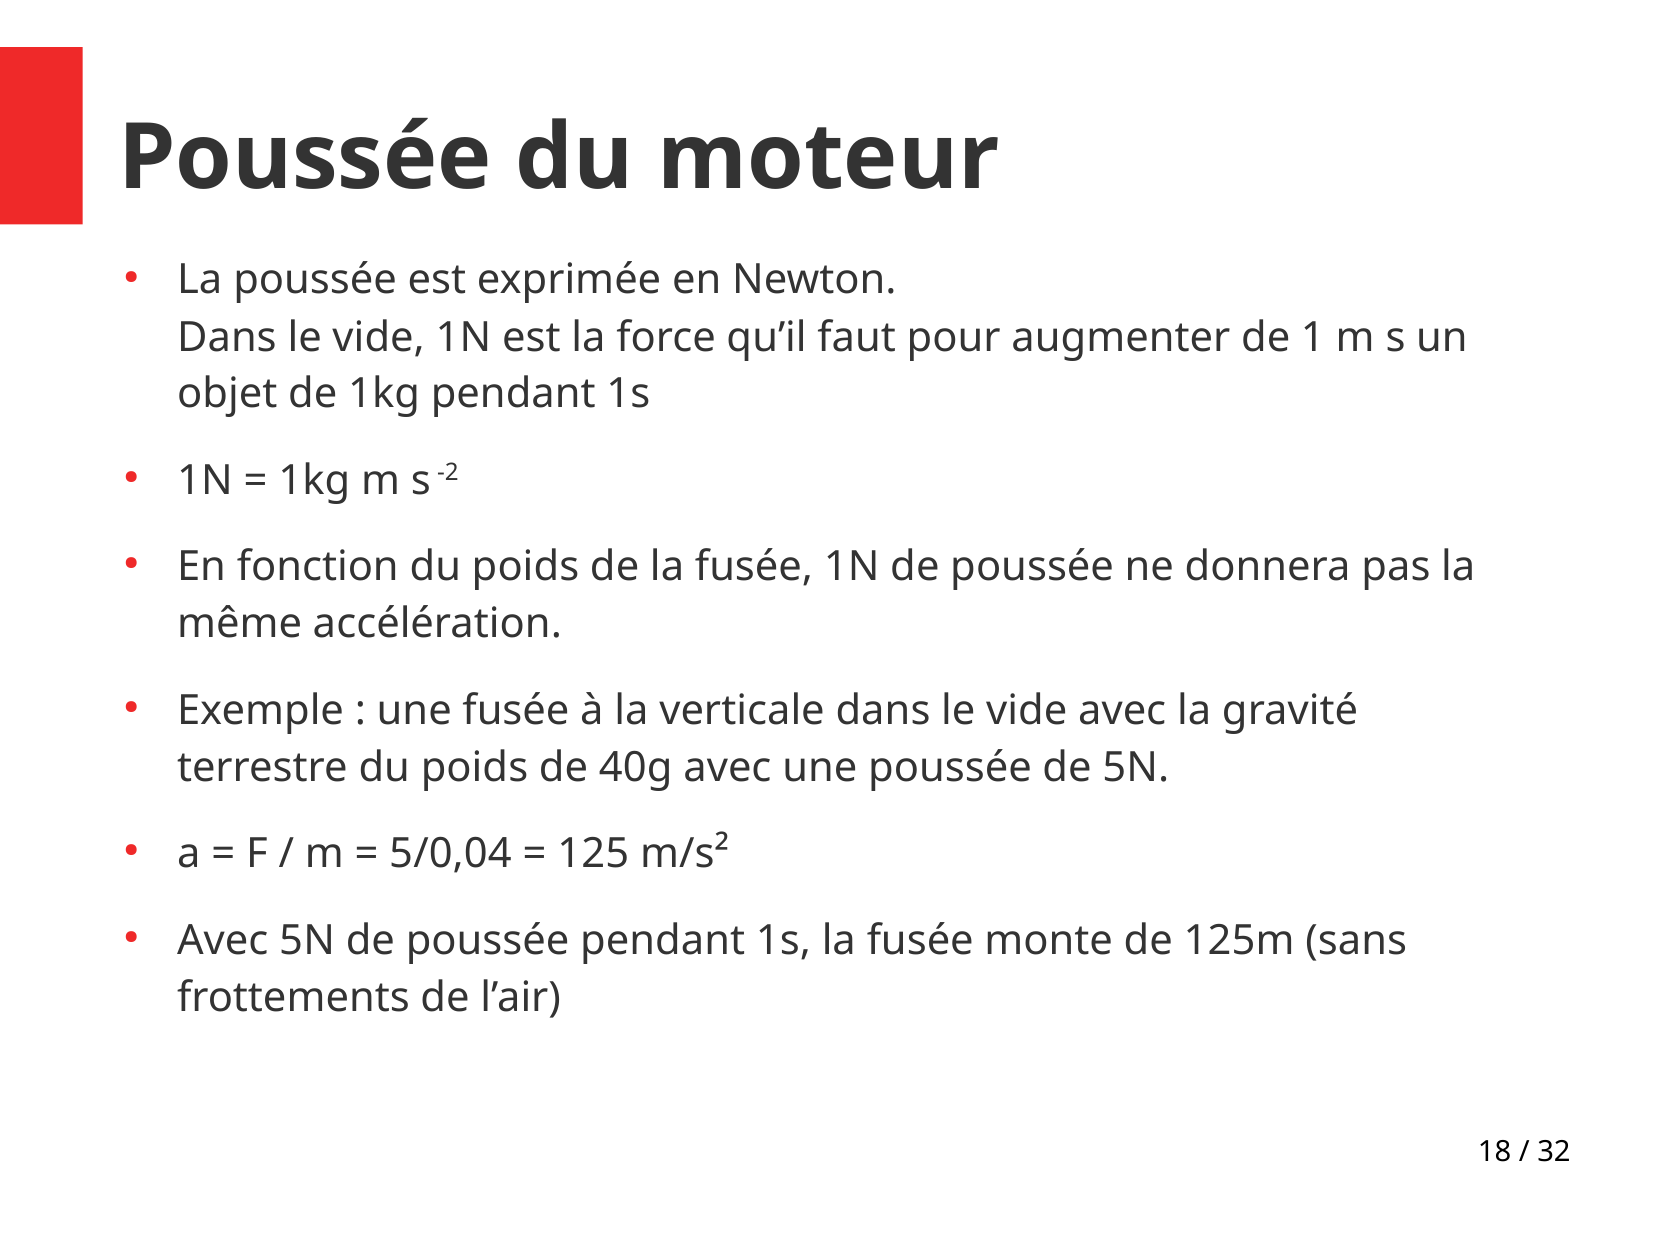

# Poussée du moteur
La poussée est exprimée en Newton.
Dans le vide, 1N est la force qu’il faut pour augmenter de 1 m s un objet de 1kg pendant 1s
1N = 1kg m s -2
En fonction du poids de la fusée, 1N de poussée ne donnera pas la même accélération.
Exemple : une fusée à la verticale dans le vide avec la gravité terrestre du poids de 40g avec une poussée de 5N.
a = F / m = 5/0,04 = 125 m/s²
Avec 5N de poussée pendant 1s, la fusée monte de 125m (sans frottements de l’air)
18